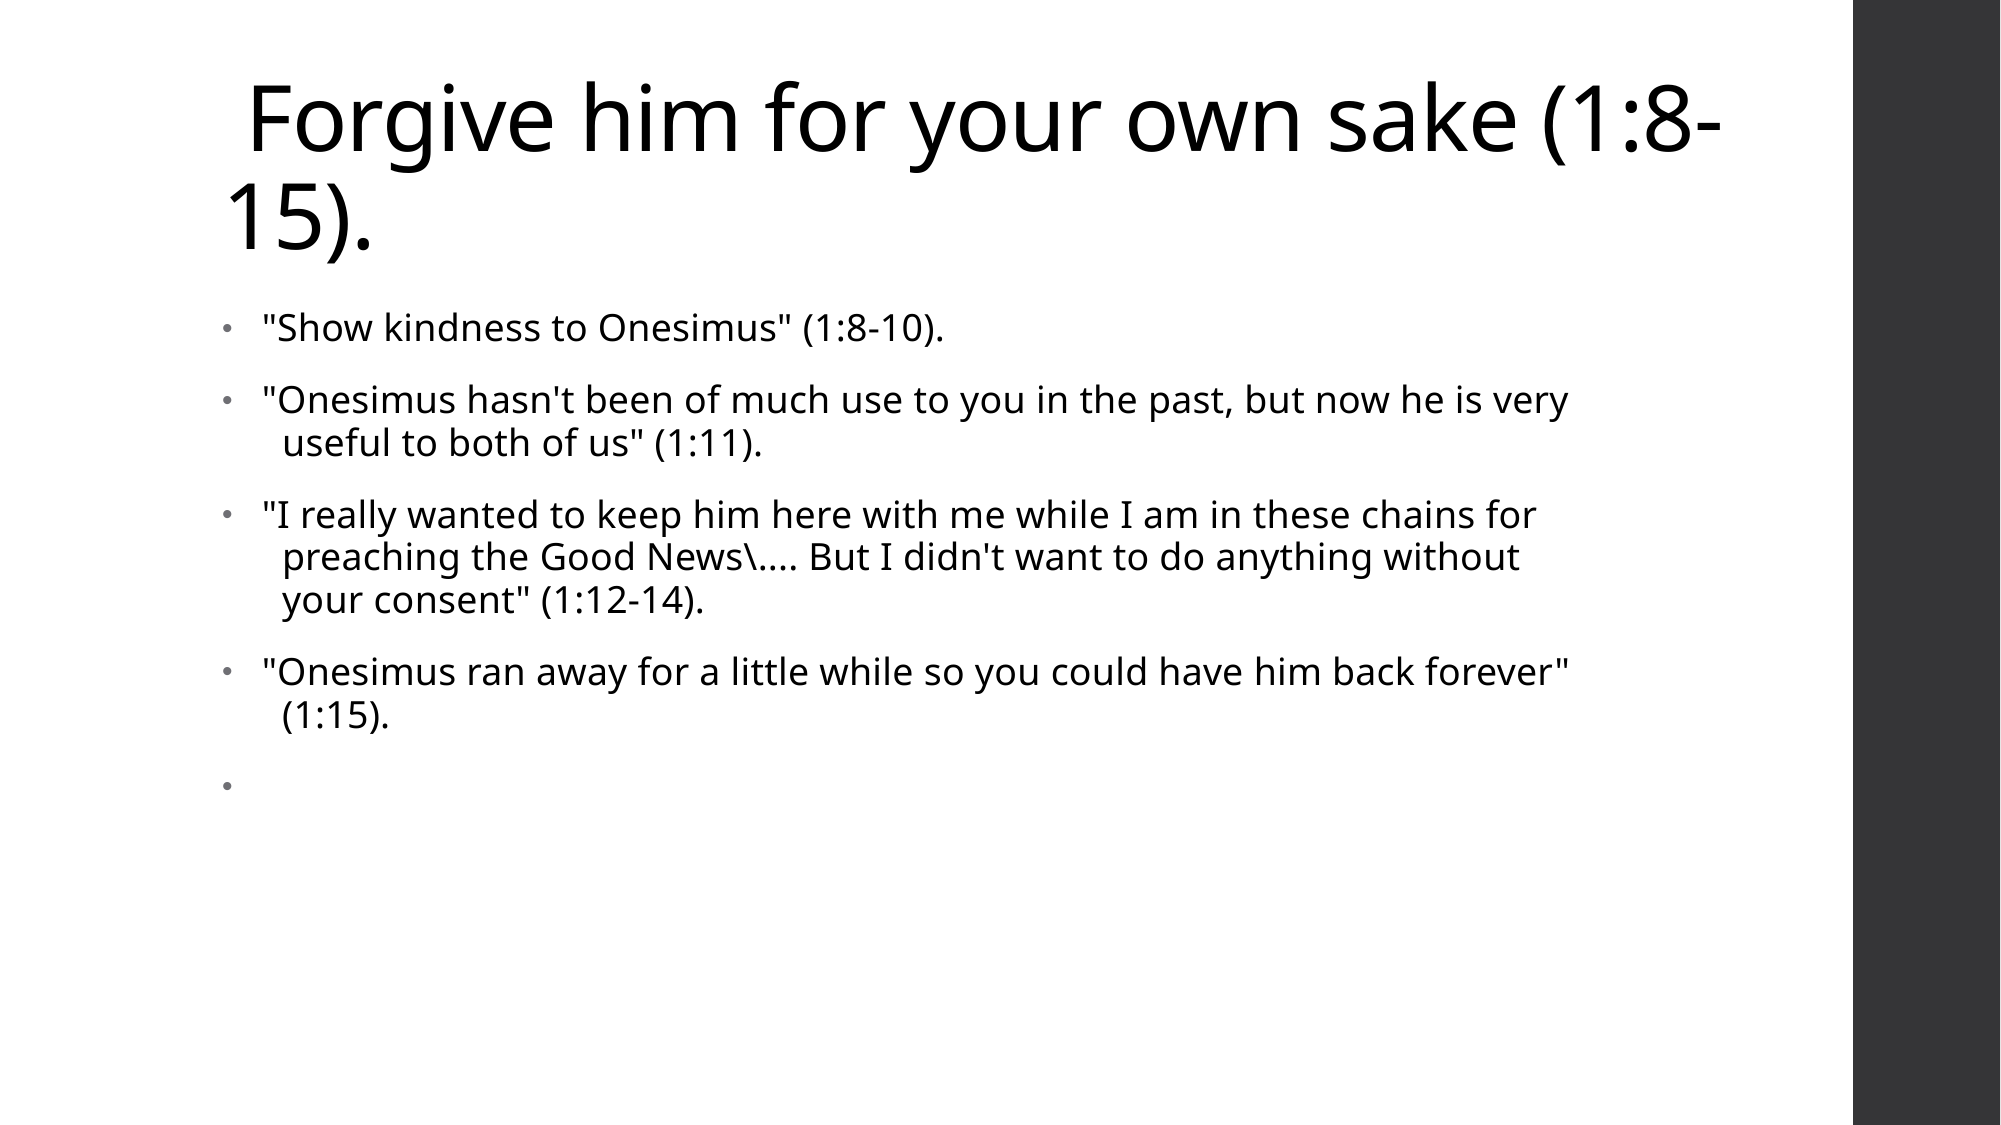

# Forgive him for your own sake (1:8-15).
 "Show kindness to Onesimus" (1:8-10).
 "Onesimus hasn't been of much use to you in the past, but now he is very useful to both of us" (1:11).
 "I really wanted to keep him here with me while I am in these chains for preaching the Good News\.... But I didn't want to do anything without your consent" (1:12-14).
 "Onesimus ran away for a little while so you could have him back forever" (1:15).